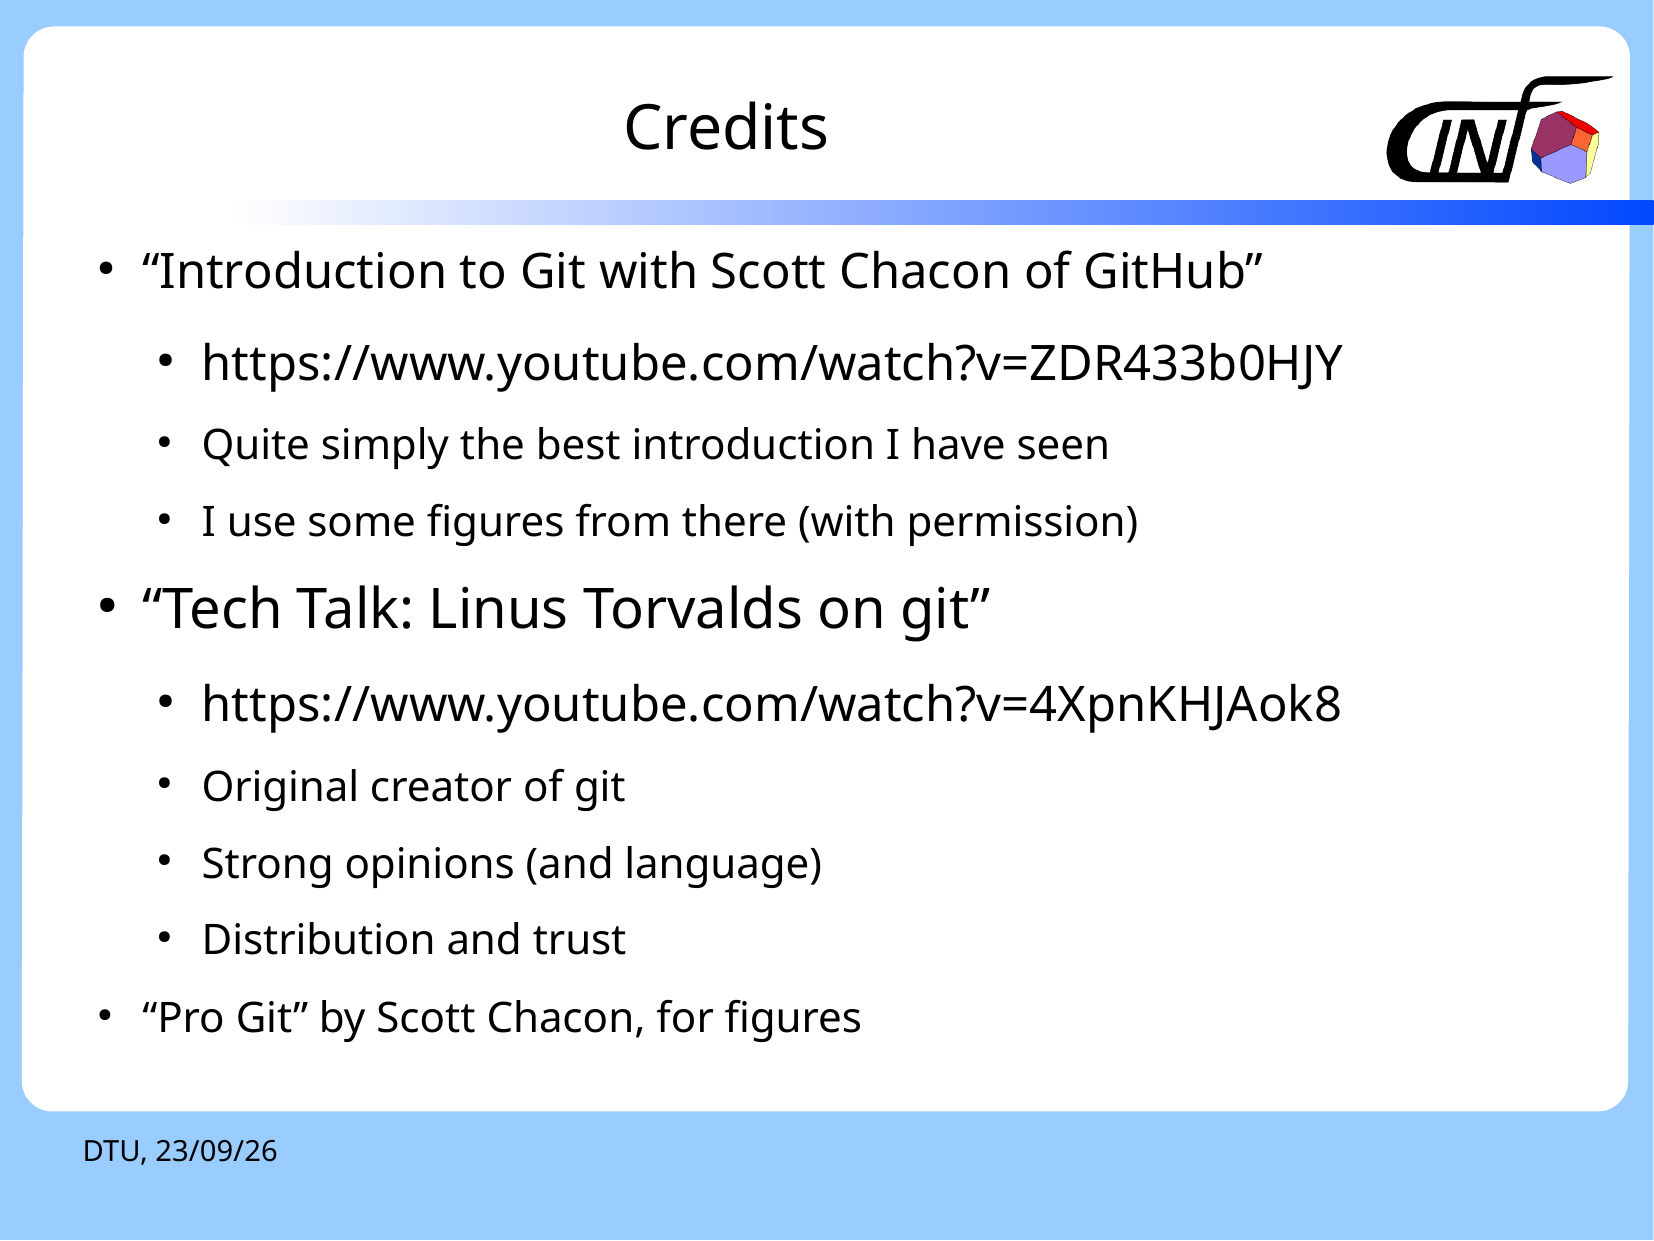

# Credits
“Introduction to Git with Scott Chacon of GitHub”
https://www.youtube.com/watch?v=ZDR433b0HJY
Quite simply the best introduction I have seen
I use some figures from there (with permission)
“Tech Talk: Linus Torvalds on git”
https://www.youtube.com/watch?v=4XpnKHJAok8
Original creator of git
Strong opinions (and language)
Distribution and trust
“Pro Git” by Scott Chacon, for figures